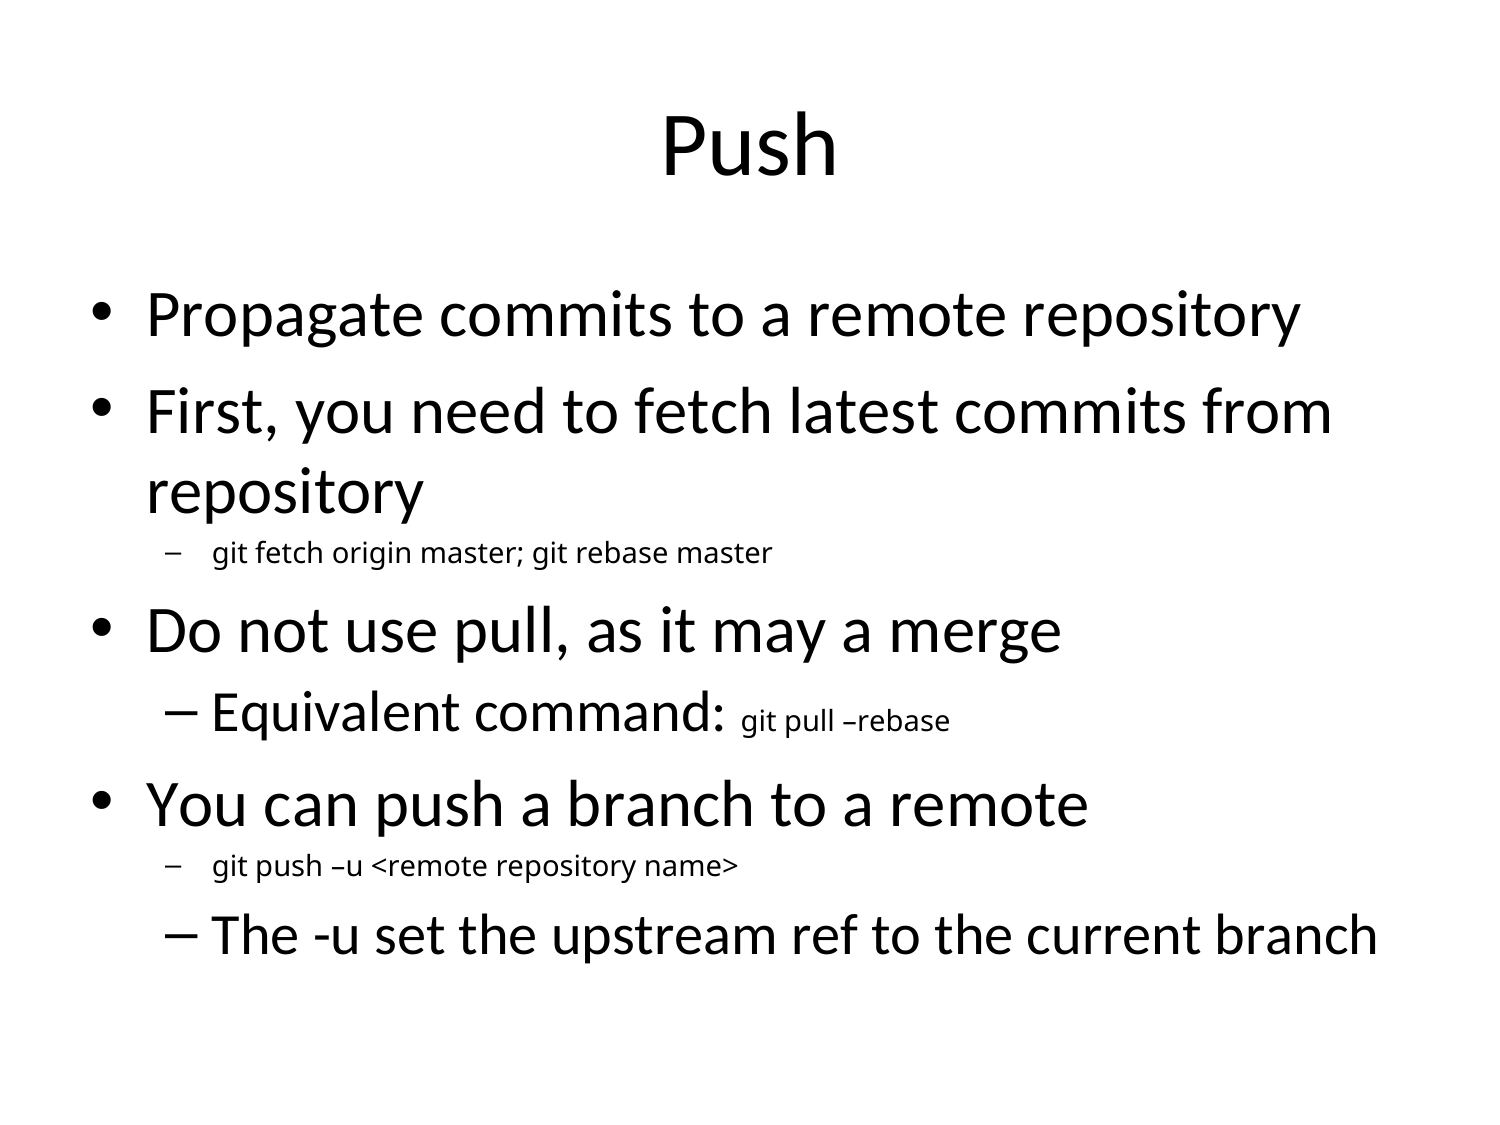

# Push
Propagate commits to a remote repository
First, you need to fetch latest commits from repository
git fetch origin master; git rebase master
Do not use pull, as it may a merge
Equivalent command: git pull –rebase
You can push a branch to a remote
git push –u <remote repository name>
The -u set the upstream ref to the current branch